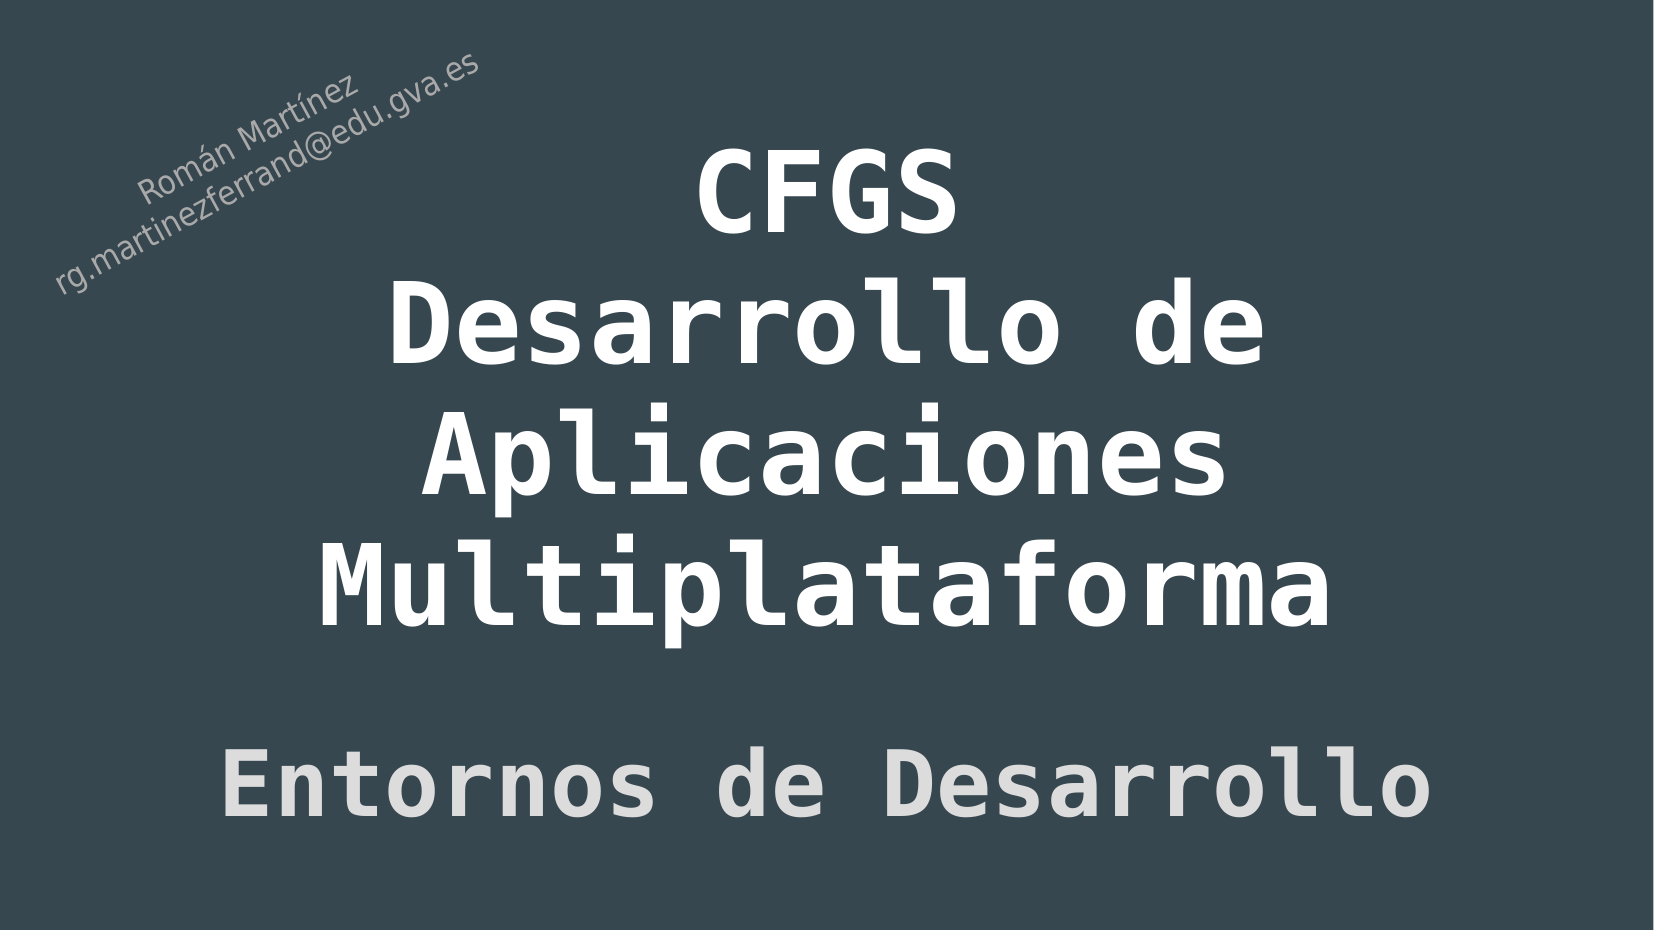

Román Martínez
rg.martinezferrand@edu.gva.es
# CFGS Desarrollo de Aplicaciones Multiplataforma
Entornos de Desarrollo